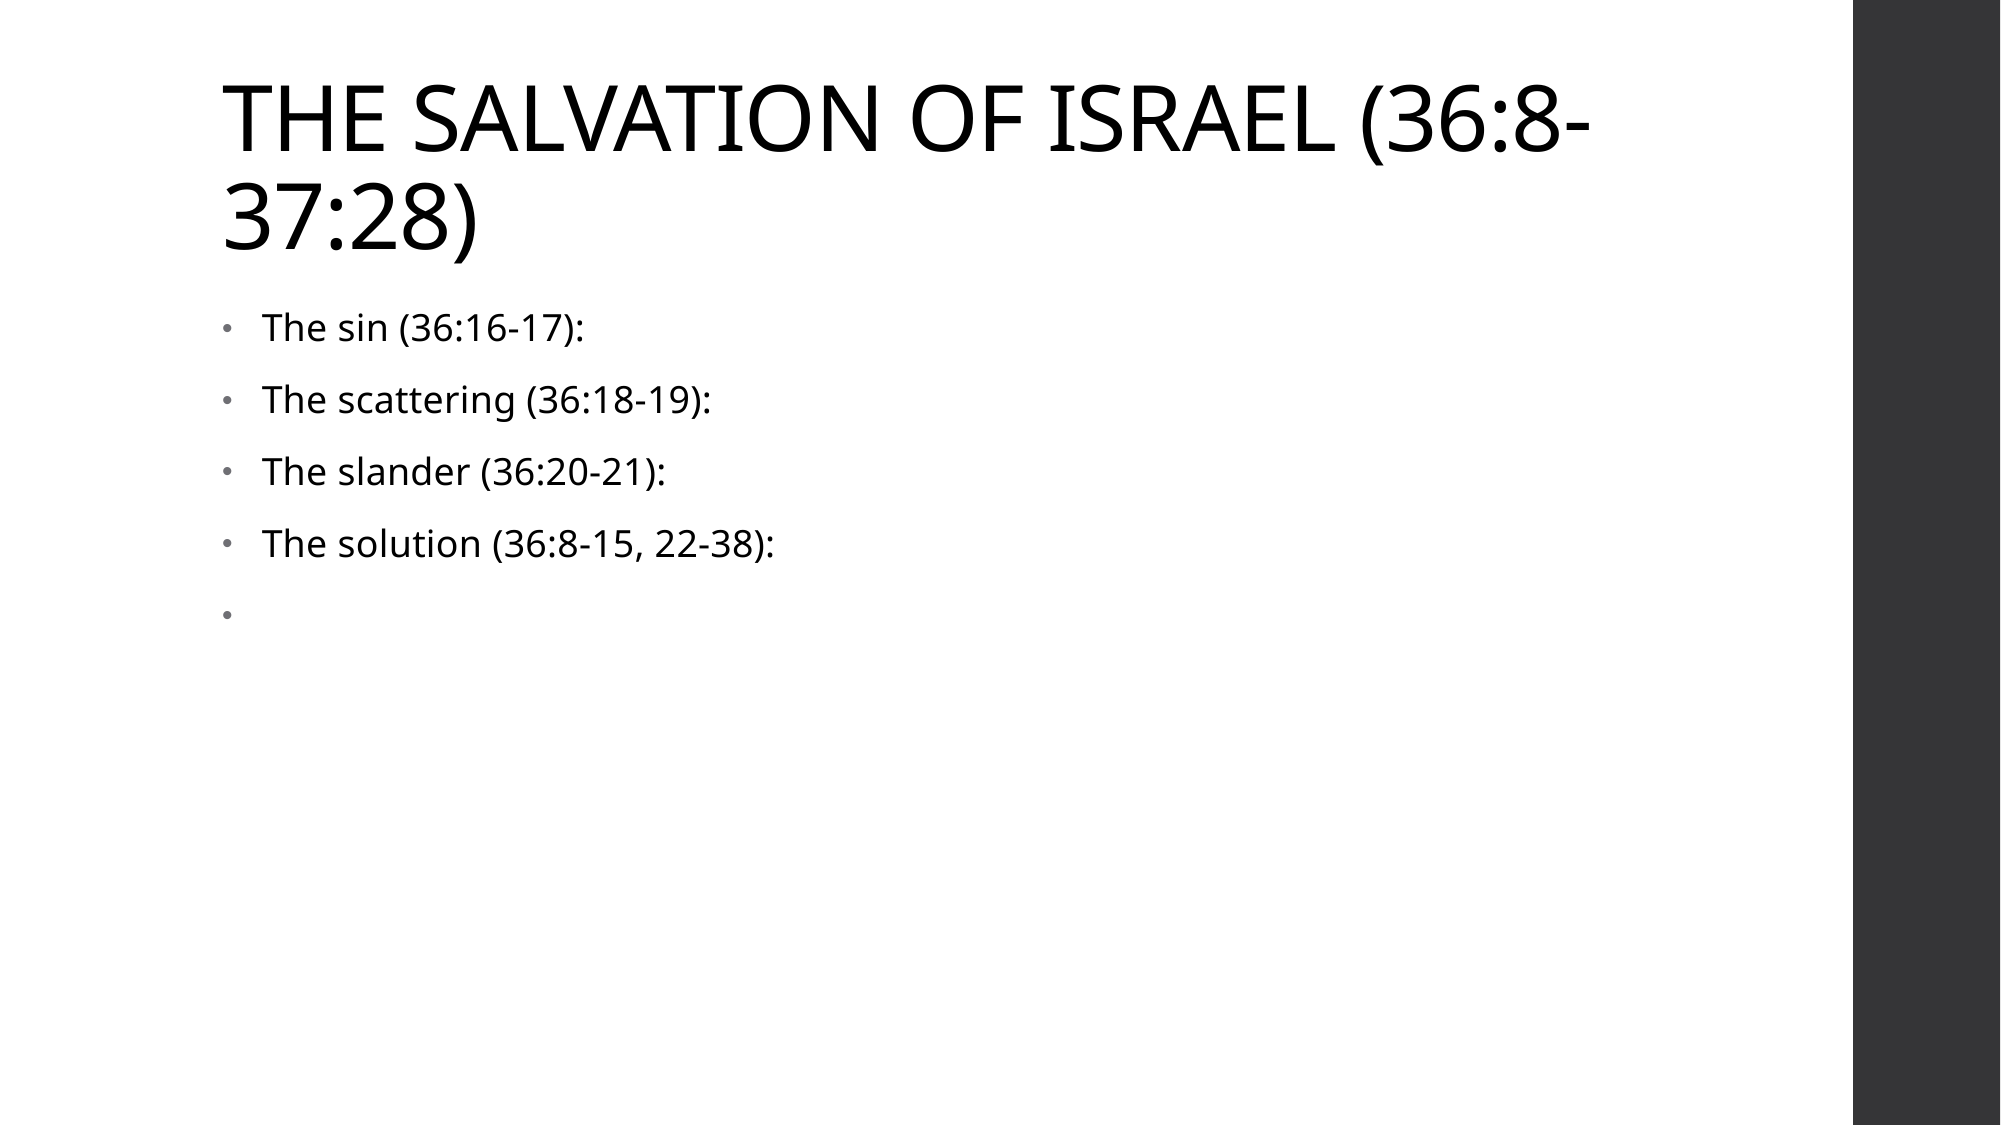

# THE SALVATION OF ISRAEL (36:8-37:28)
 The sin (36:16-17):
 The scattering (36:18-19):
 The slander (36:20-21):
 The solution (36:8-15, 22-38):